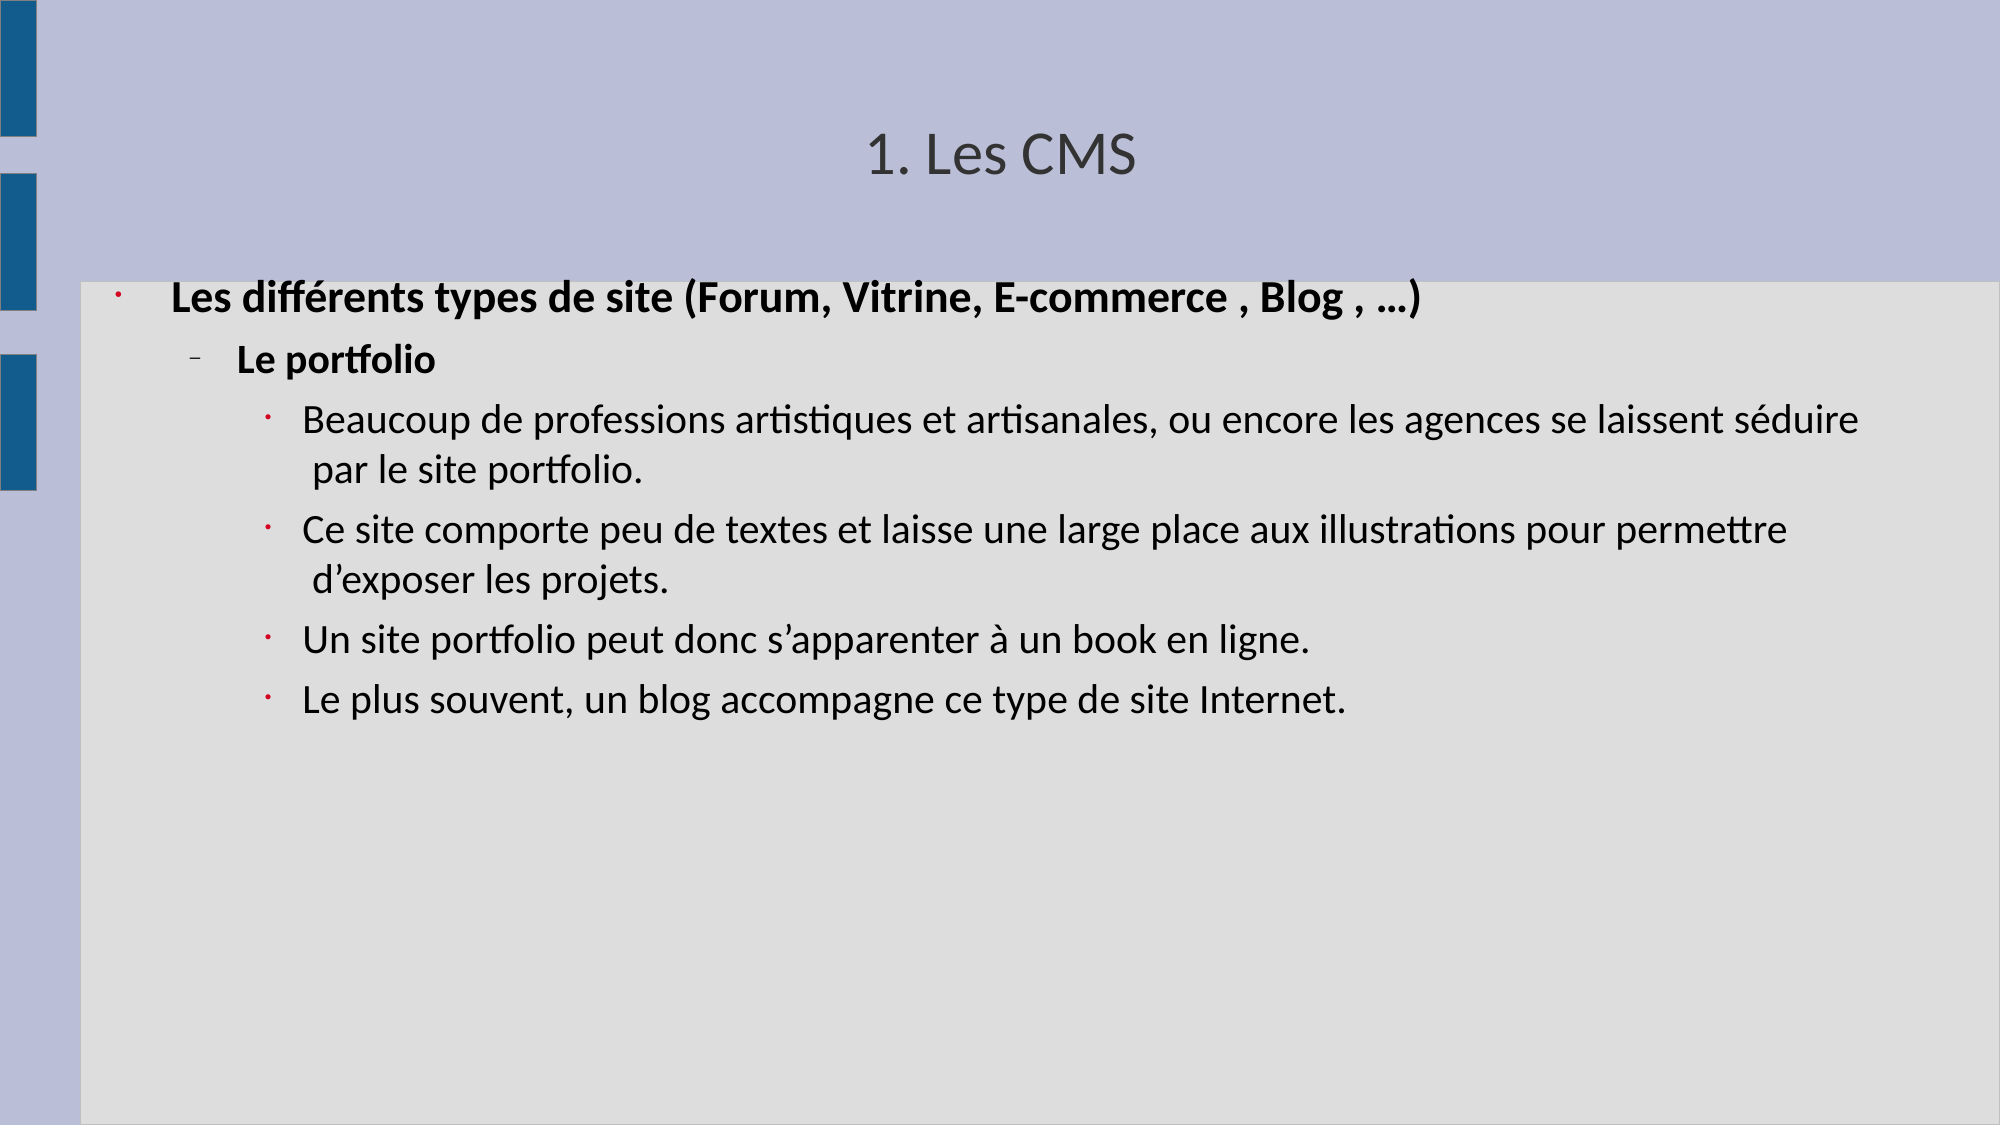

# 1. Les CMS
Les différents types de site (Forum, Vitrine, E-commerce , Blog , …)
Le portfolio
Beaucoup de professions artistiques et artisanales, ou encore les agences se laissent séduire par le site portfolio.
Ce site comporte peu de textes et laisse une large place aux illustrations pour permettre d’exposer les projets.
Un site portfolio peut donc s’apparenter à un book en ligne.
Le plus souvent, un blog accompagne ce type de site Internet.